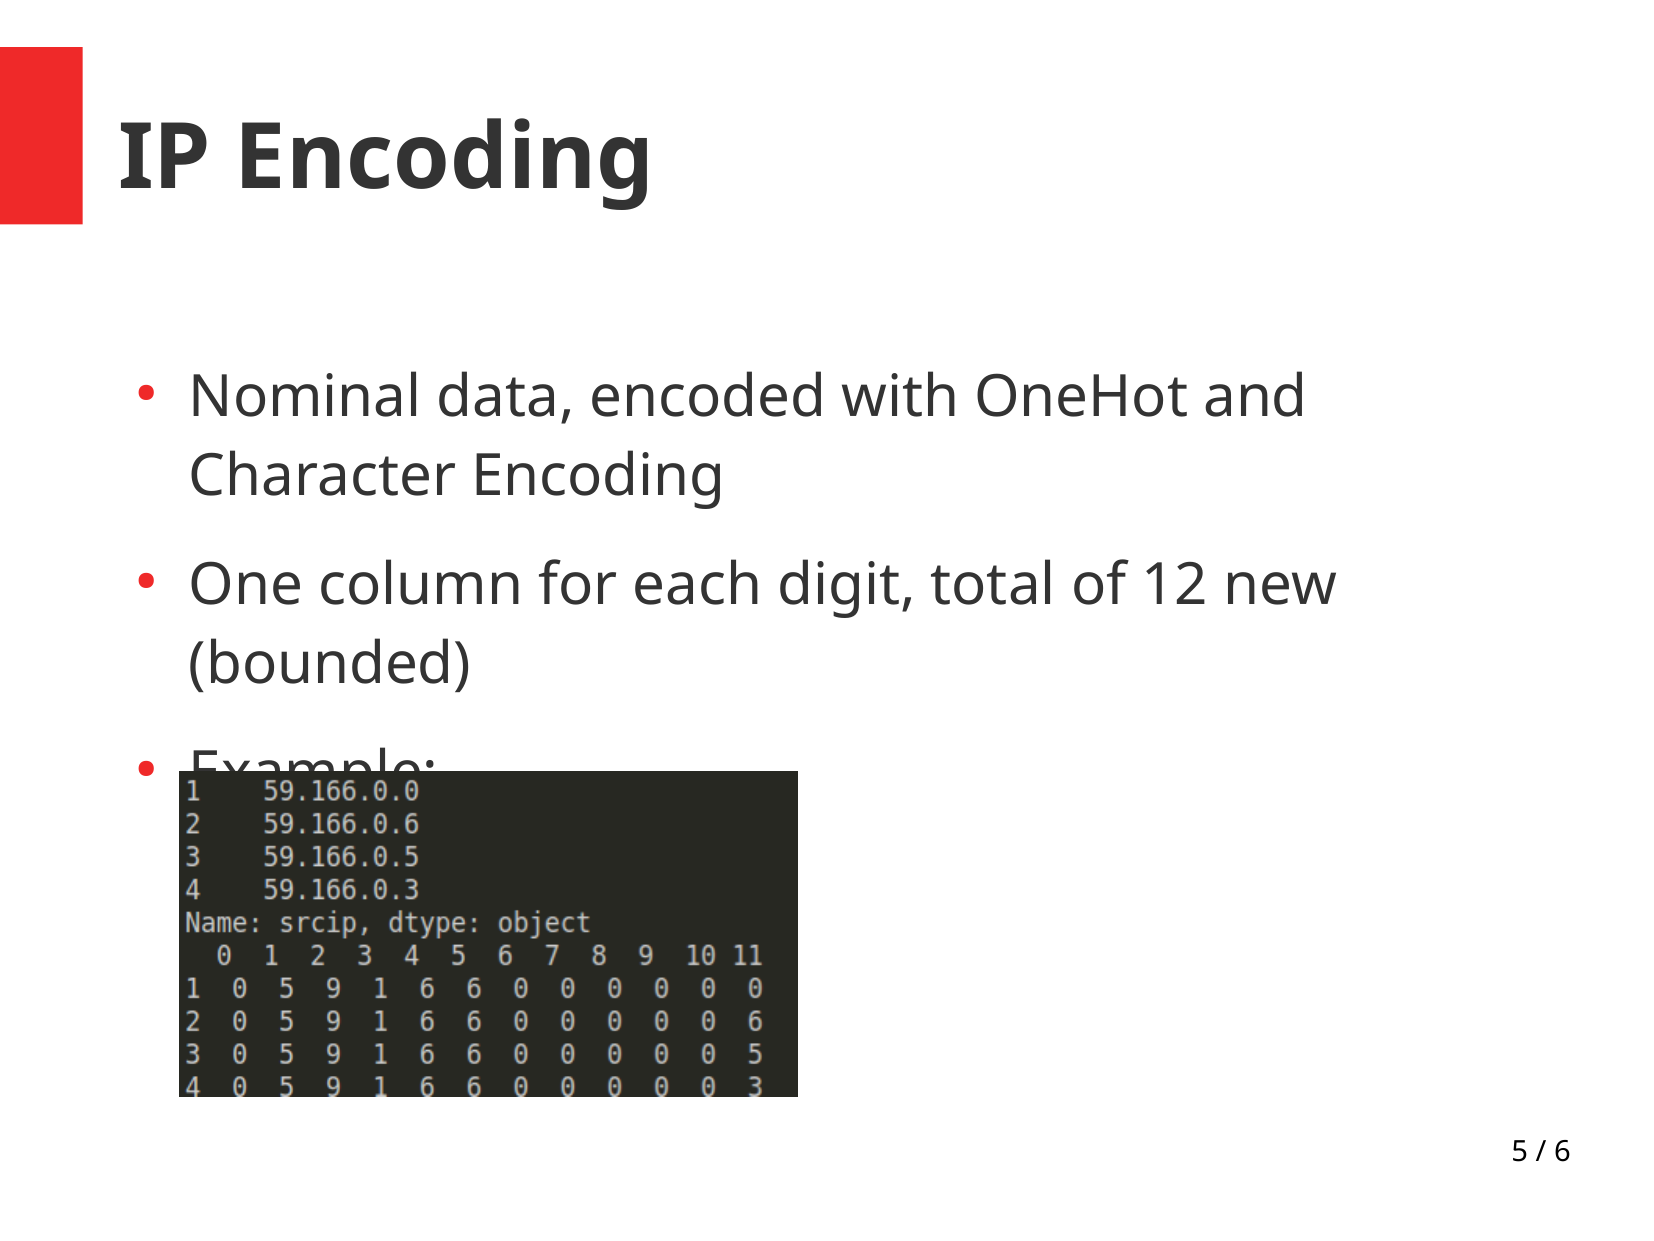

# IP Encoding
Nominal data, encoded with OneHot and Character Encoding
One column for each digit, total of 12 new (bounded)
Example:
5